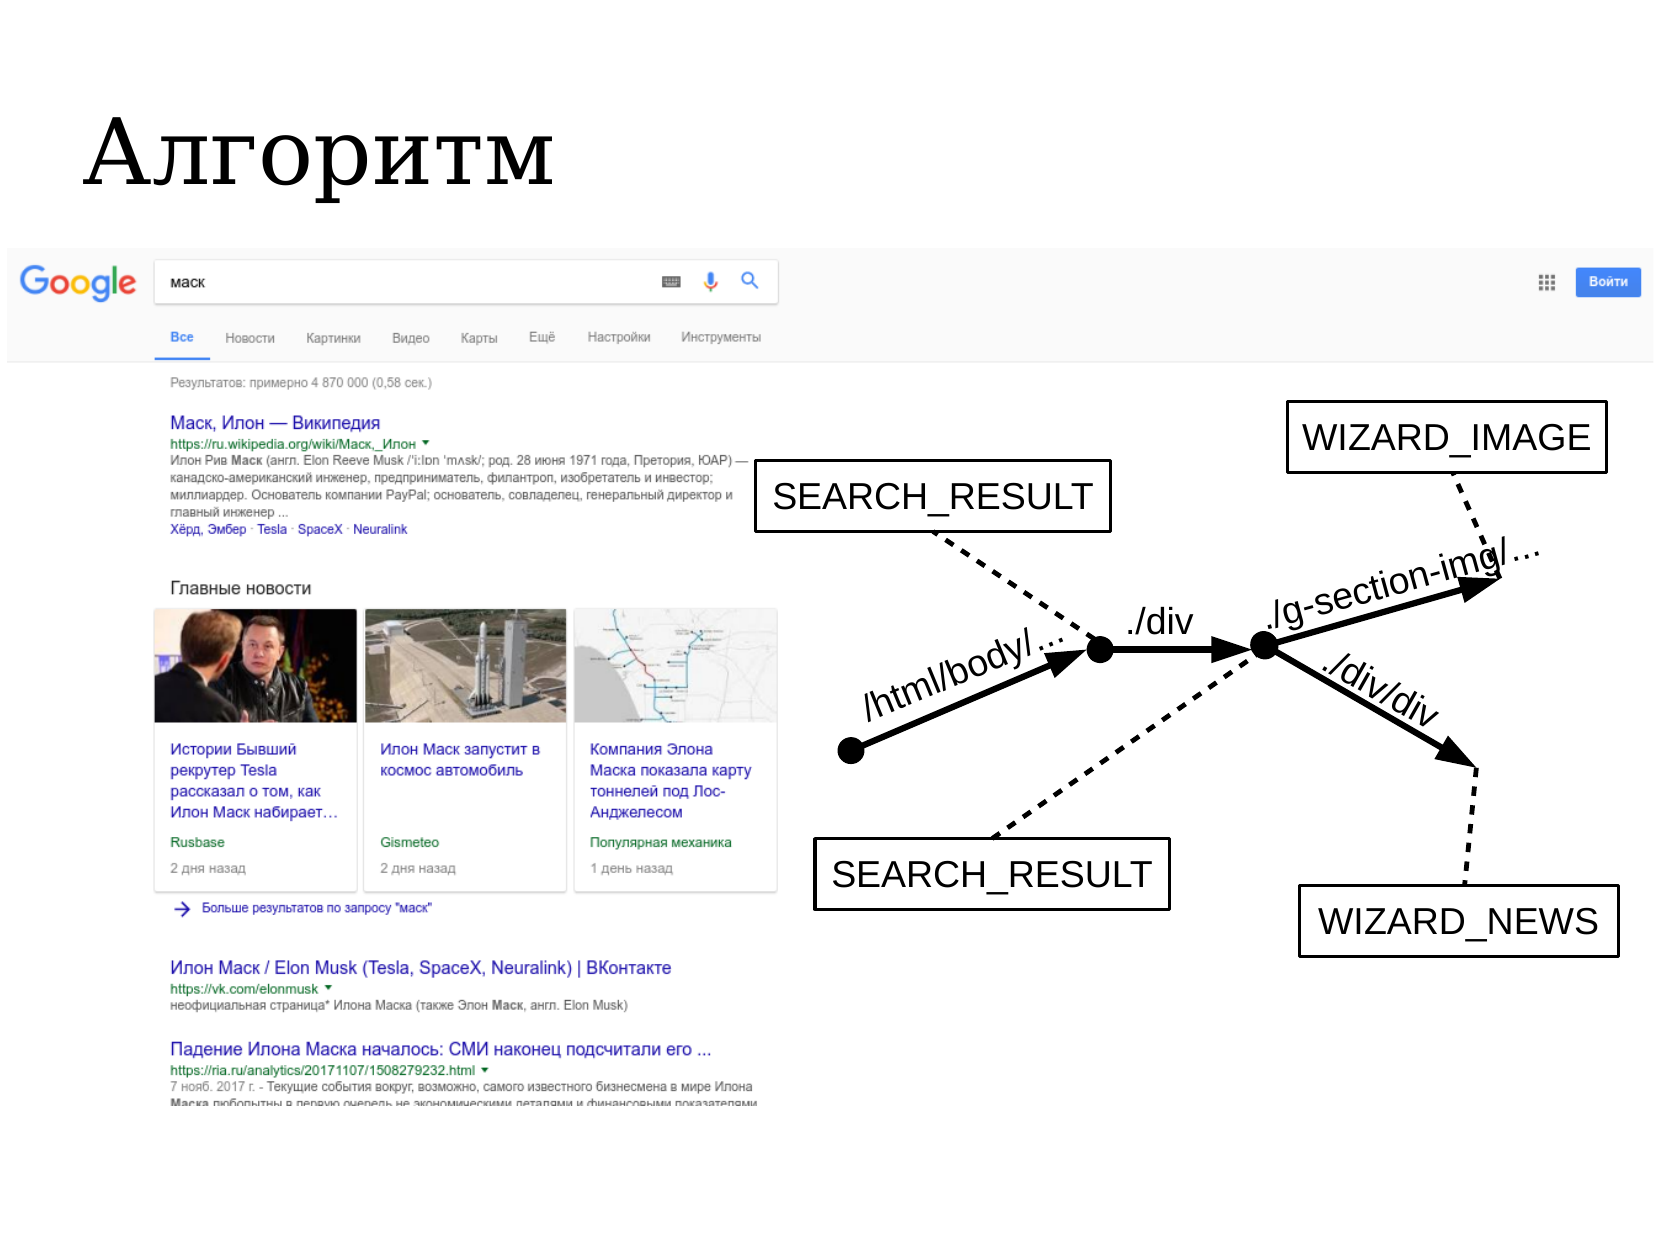

# Алгоритм
WIZARD_IMAGE
SEARCH_RESULT
./g-section-img/...
./div
/html/body/...
./div/div
SEARCH_RESULT
WIZARD_NEWS